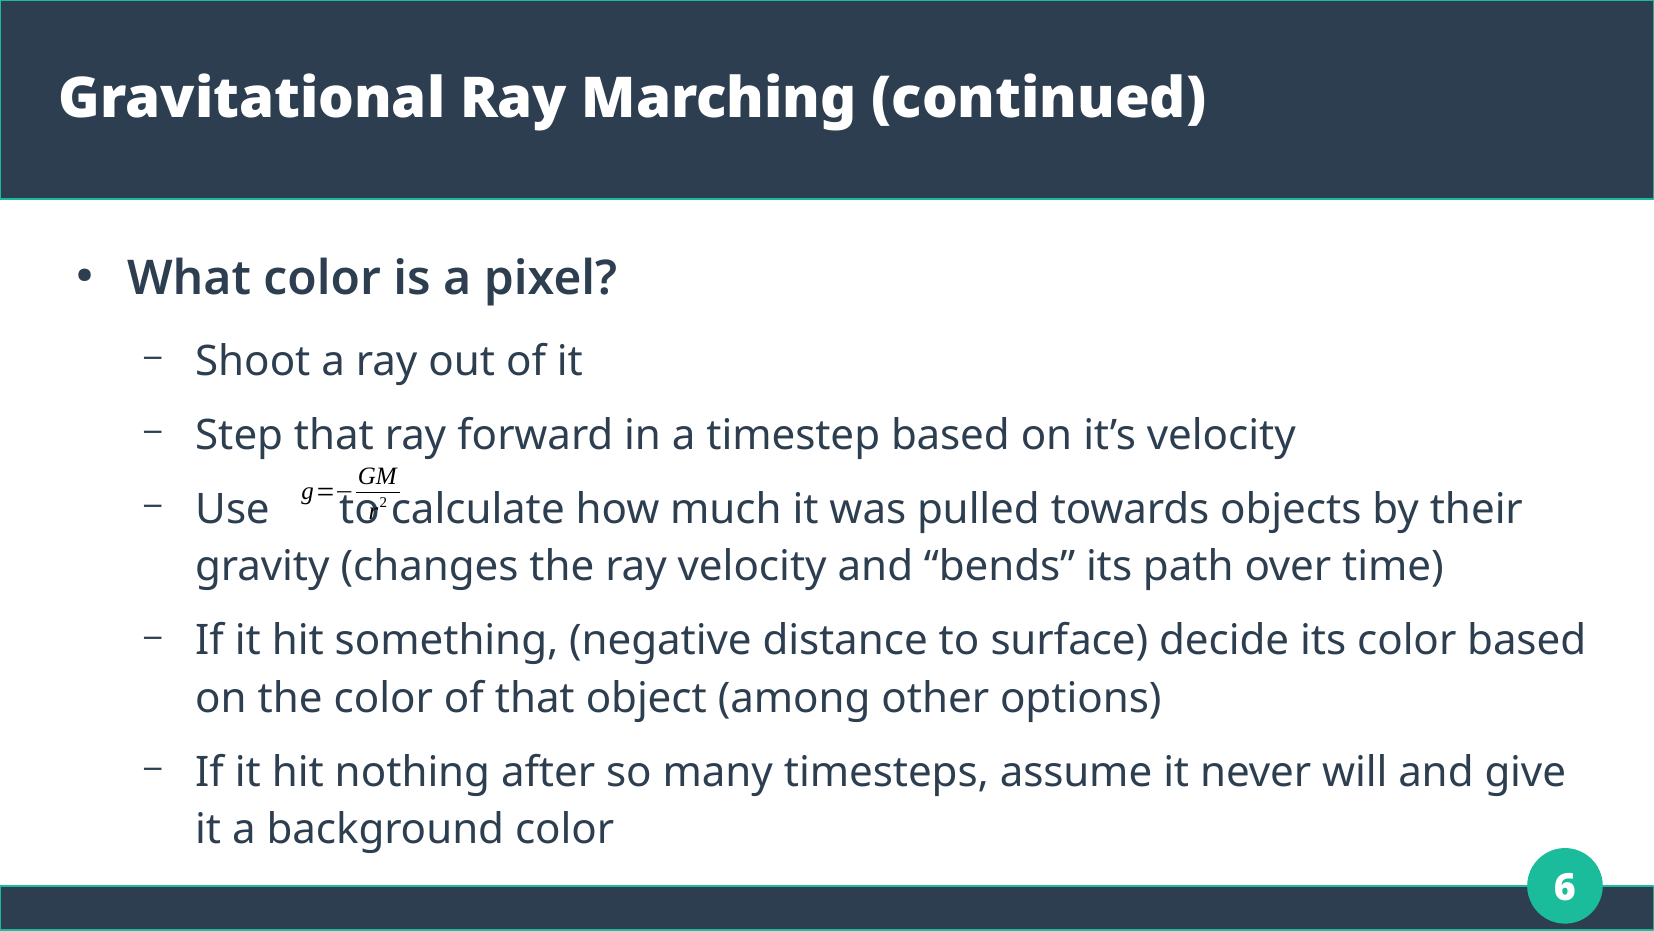

# Gravitational Ray Marching (continued)
What color is a pixel?
Shoot a ray out of it
Step that ray forward in a timestep based on it’s velocity
Use 		to calculate how much it was pulled towards objects by their gravity (changes the ray velocity and “bends” its path over time)
If it hit something, (negative distance to surface) decide its color based on the color of that object (among other options)
If it hit nothing after so many timesteps, assume it never will and give it a background color
6